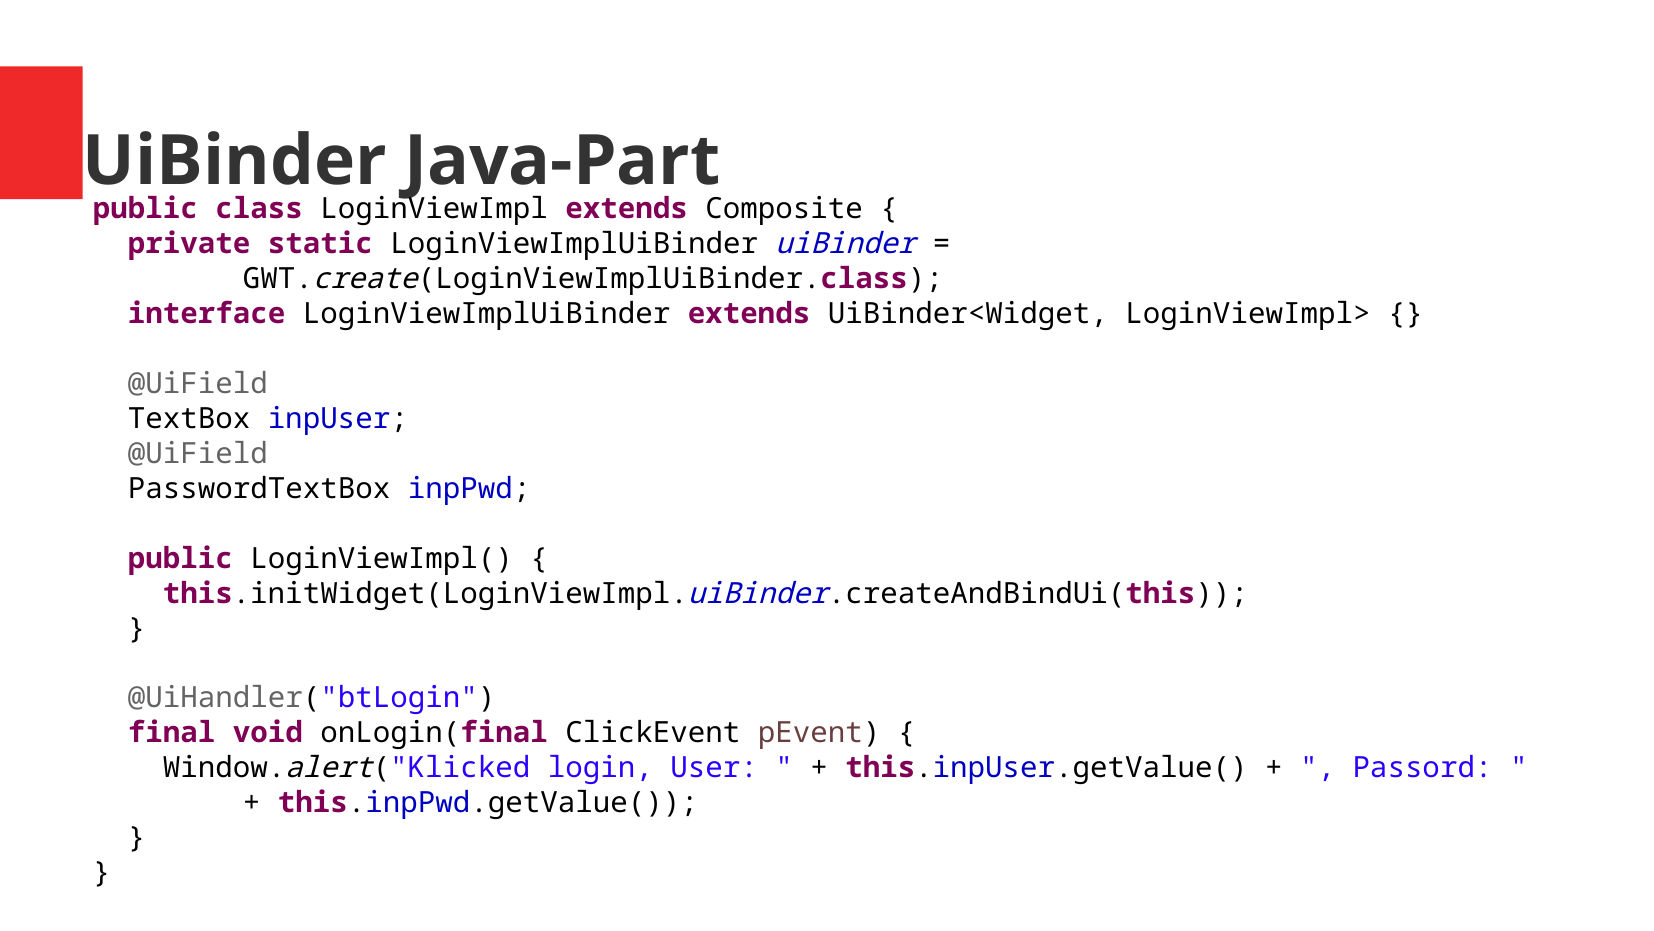

# UiBinder Java-Part
public class LoginViewImpl extends Composite {
 private static LoginViewImplUiBinder uiBinder =
	GWT.create(LoginViewImplUiBinder.class);
 interface LoginViewImplUiBinder extends UiBinder<Widget, LoginViewImpl> {}
 @UiField
 TextBox inpUser;
 @UiField
 PasswordTextBox inpPwd;
 public LoginViewImpl() {
 this.initWidget(LoginViewImpl.uiBinder.createAndBindUi(this));
 }
 @UiHandler("btLogin")
 final void onLogin(final ClickEvent pEvent) {
 Window.alert("Klicked login, User: " + this.inpUser.getValue() + ", Passord: "
	+ this.inpPwd.getValue());
 }
}